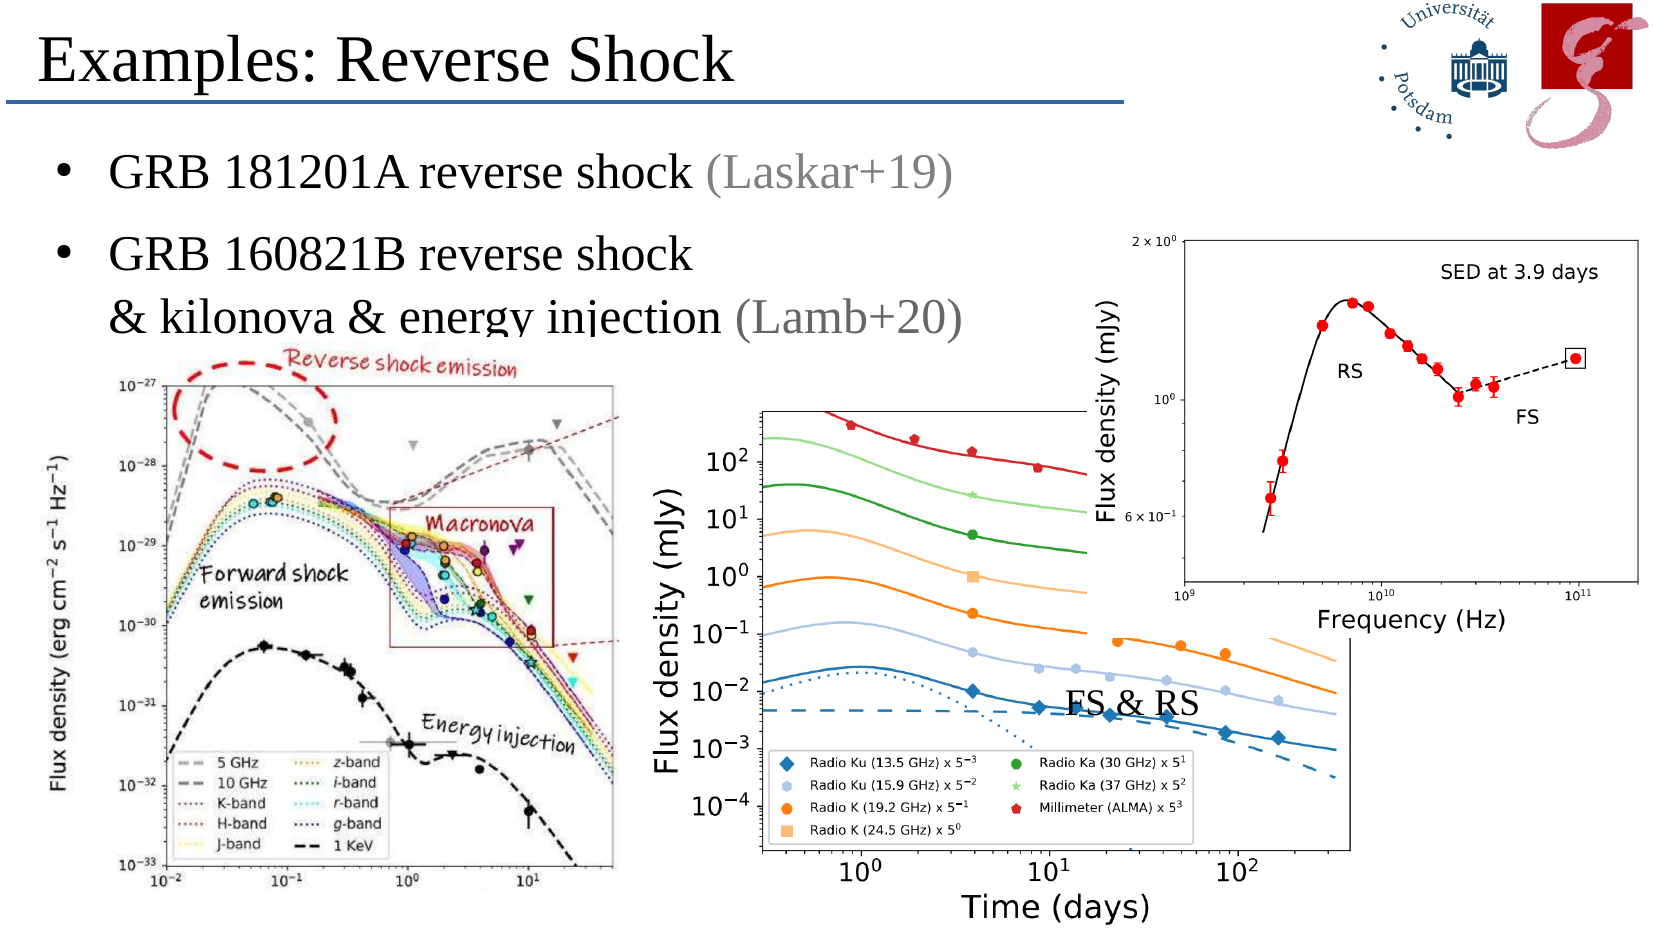

# Examples: Reverse Shock
GRB 181201A reverse shock (Laskar+19)
GRB 160821B reverse shock
& kilonova & energy injection (Lamb+20)
FS & RS